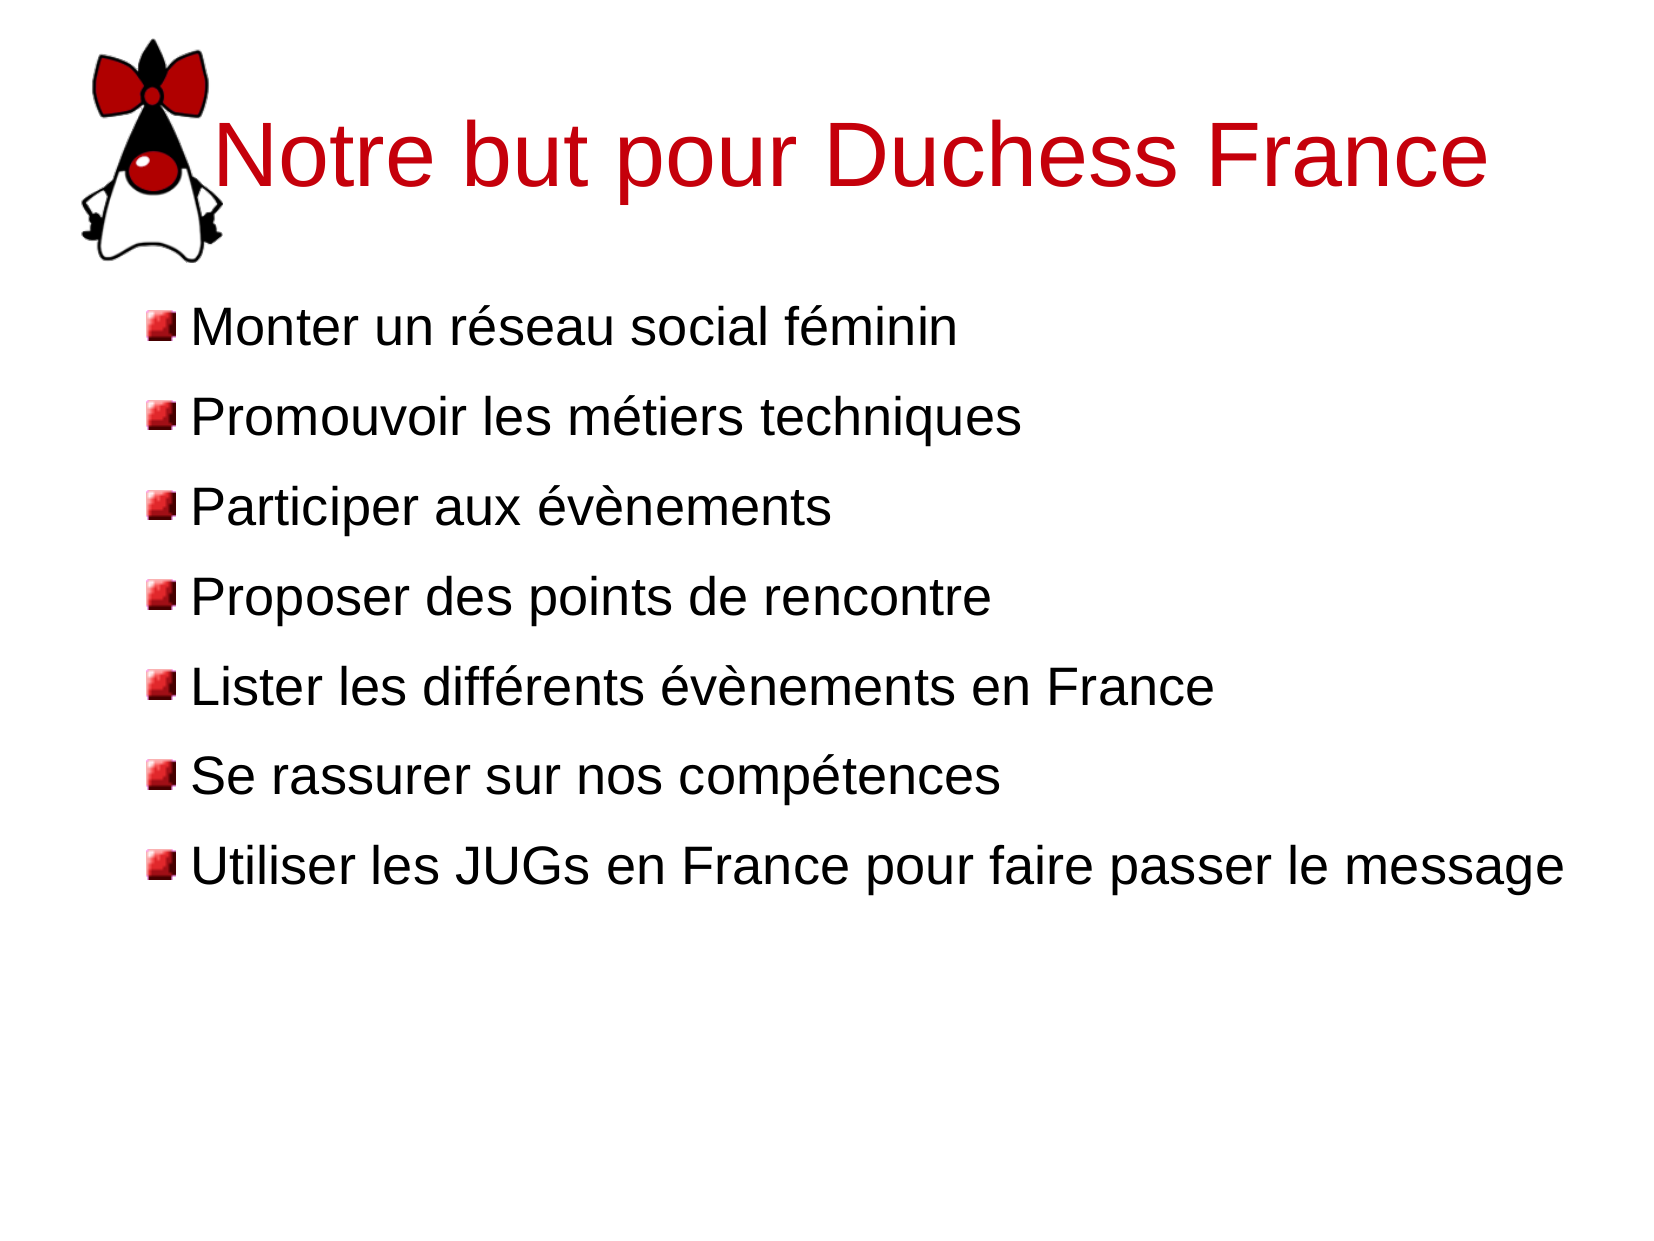

# Notre but pour Duchess France
 Monter un réseau social féminin
 Promouvoir les métiers techniques
 Participer aux évènements
 Proposer des points de rencontre
 Lister les différents évènements en France
 Se rassurer sur nos compétences
 Utiliser les JUGs en France pour faire passer le message